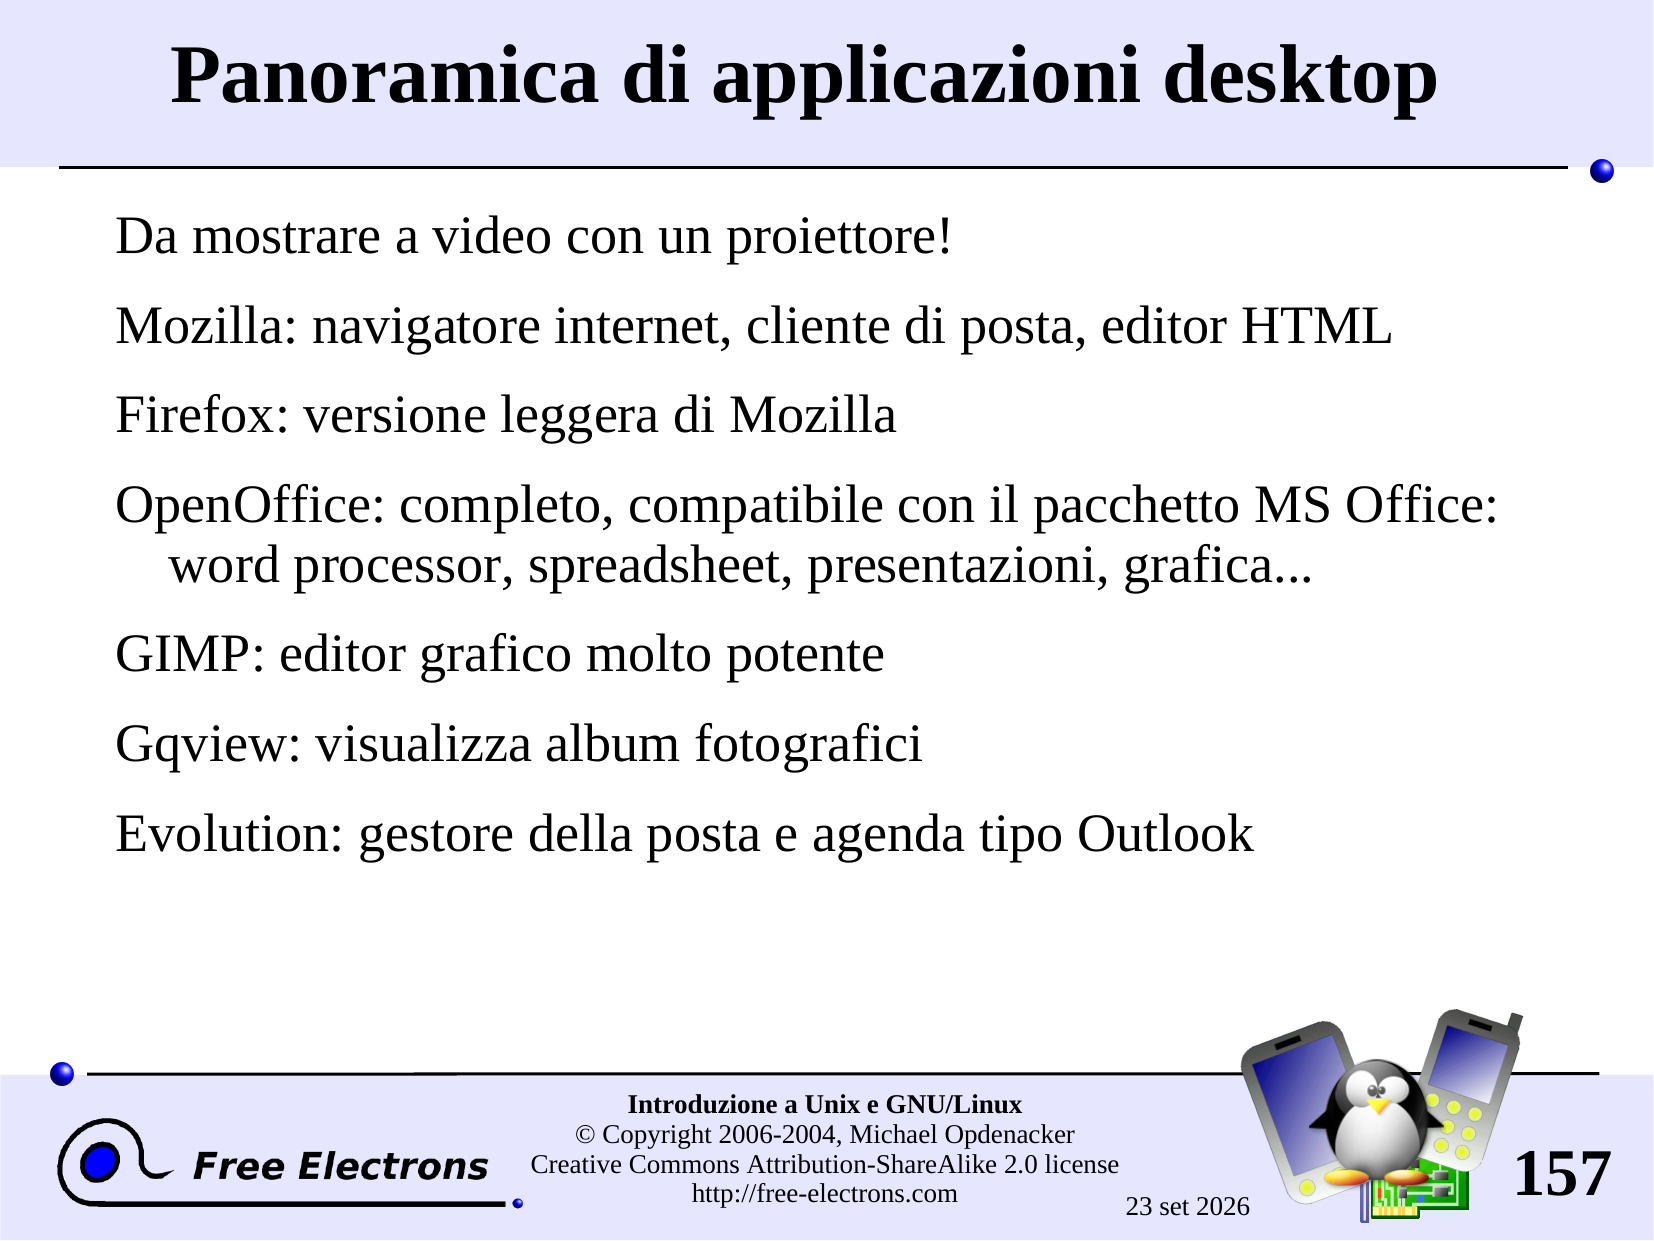

# Panoramica di applicazioni desktop
Da mostrare a video con un proiettore!
Mozilla: navigatore internet, cliente di posta, editor HTML
Firefox: versione leggera di Mozilla
OpenOffice: completo, compatibile con il pacchetto MS Office: word processor, spreadsheet, presentazioni, grafica...
GIMP: editor grafico molto potente
Gqview: visualizza album fotografici
Evolution: gestore della posta e agenda tipo Outlook